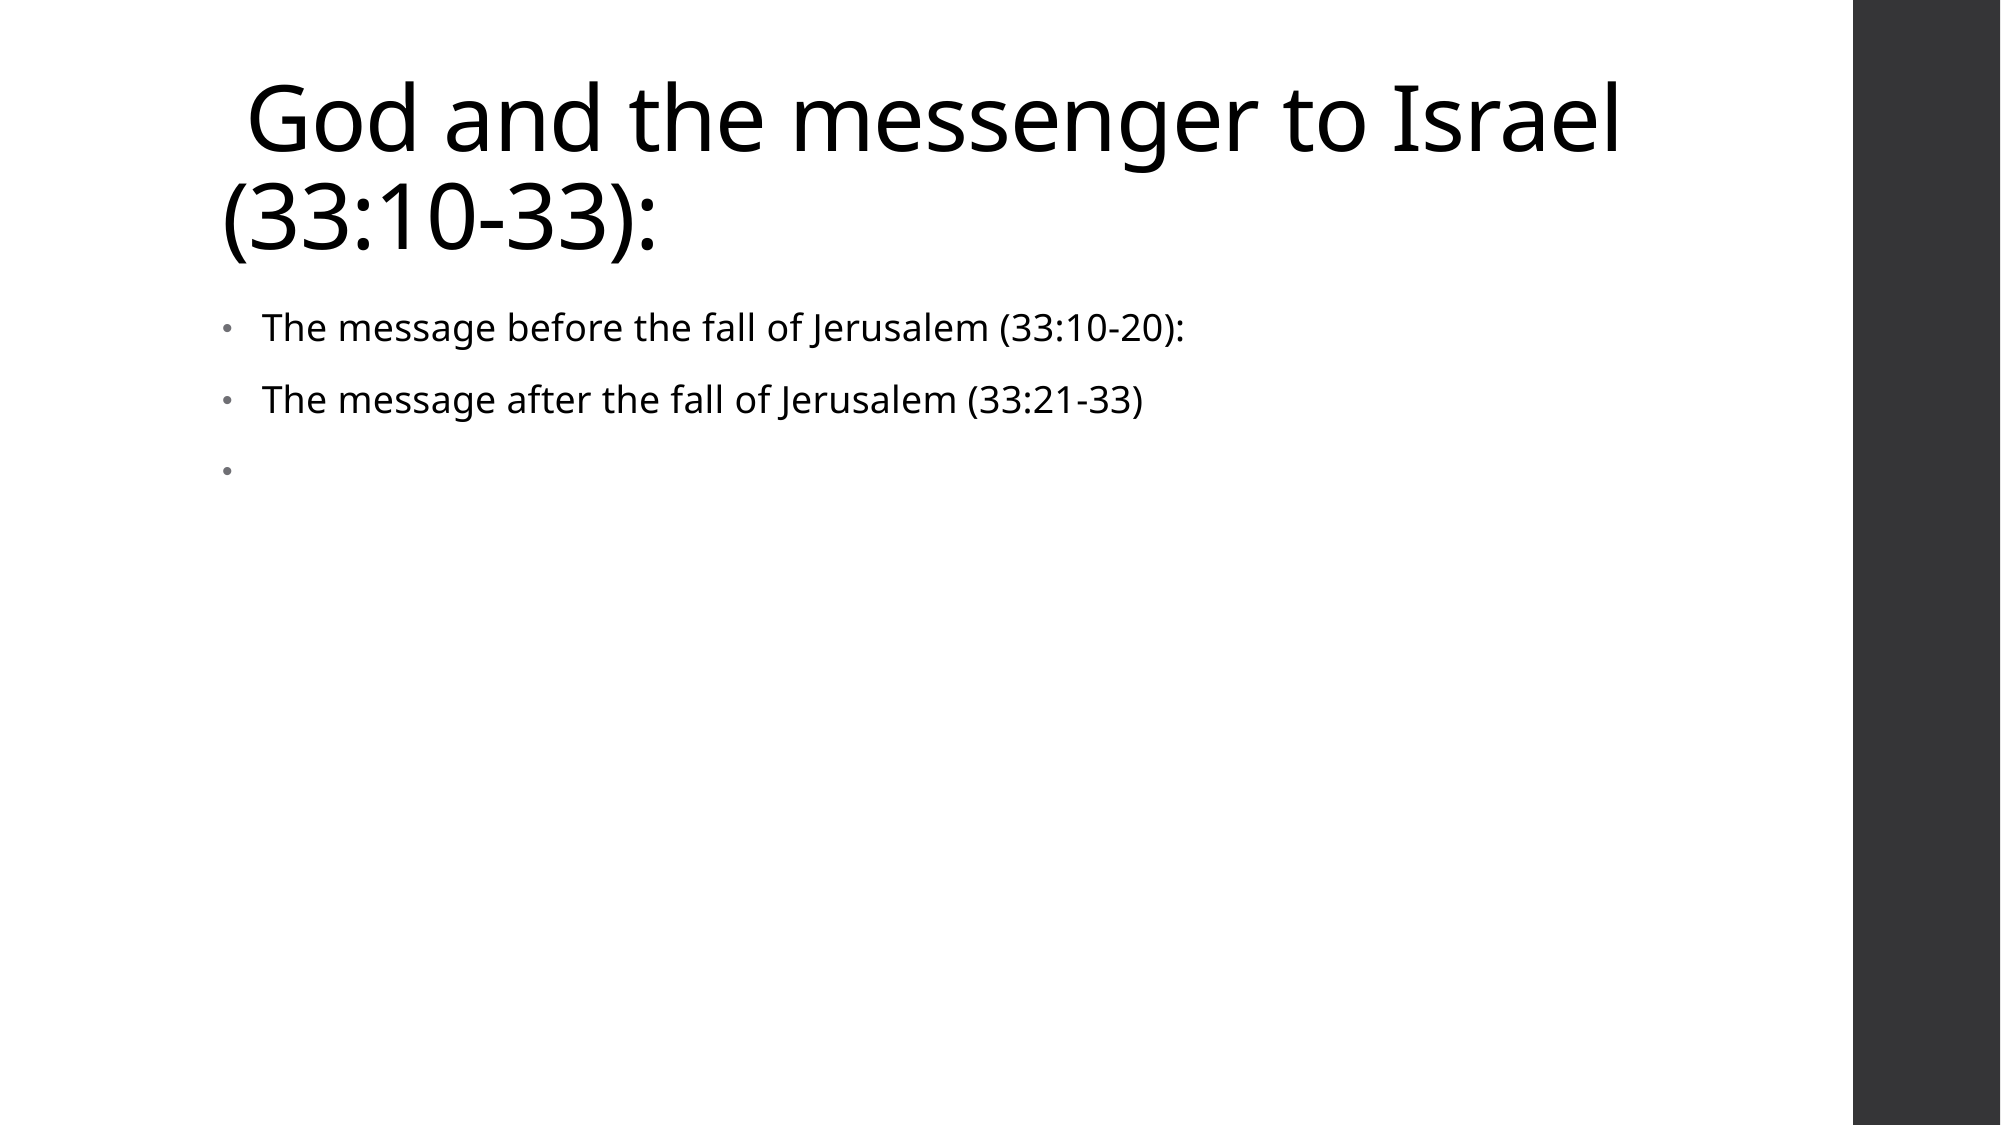

# God and the messenger to Israel (33:10-33):
 The message before the fall of Jerusalem (33:10-20):
 The message after the fall of Jerusalem (33:21-33)